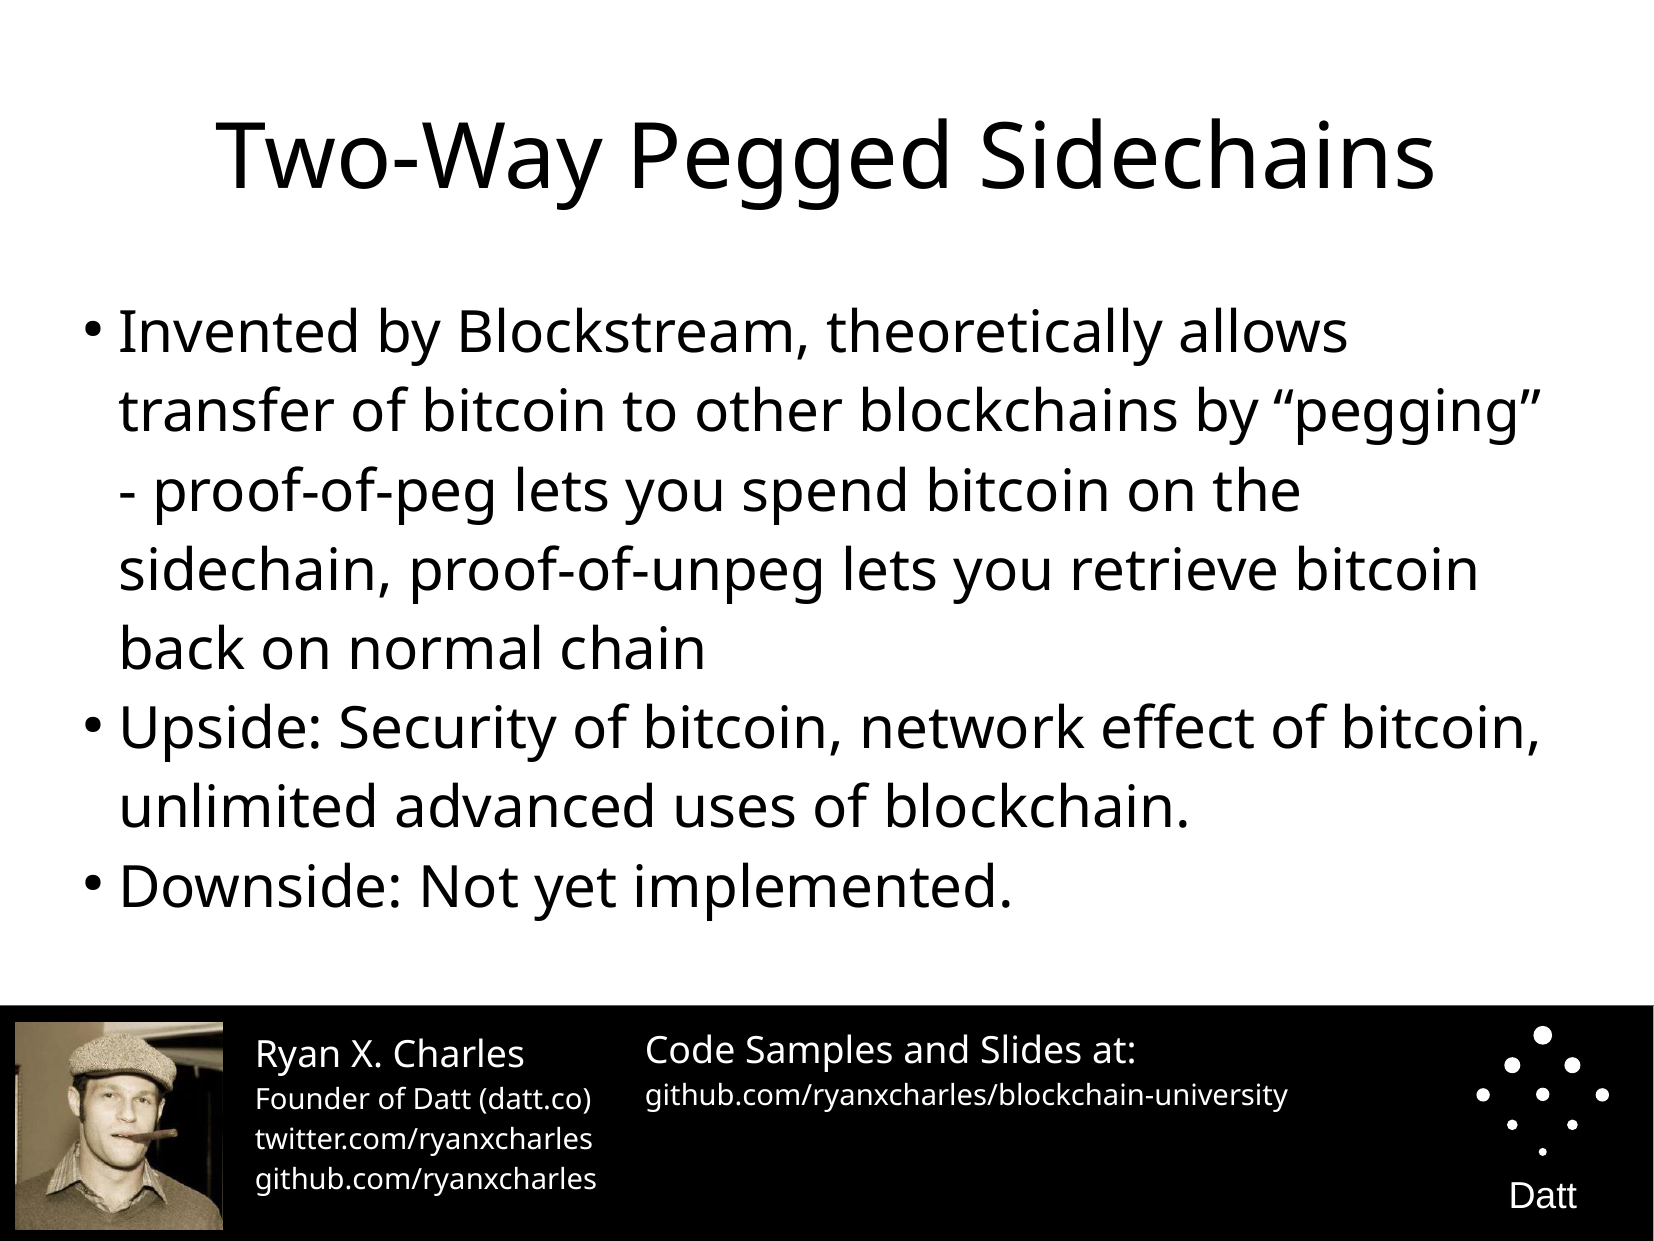

# Two-Way Pegged Sidechains
Invented by Blockstream, theoretically allows transfer of bitcoin to other blockchains by “pegging” - proof-of-peg lets you spend bitcoin on the sidechain, proof-of-unpeg lets you retrieve bitcoin back on normal chain
Upside: Security of bitcoin, network effect of bitcoin, unlimited advanced uses of blockchain.
Downside: Not yet implemented.
Code Samples and Slides at:
github.com/ryanxcharles/blockchain-university
Ryan X. Charles
Founder of Datt (datt.co)
twitter.com/ryanxcharles
github.com/ryanxcharles
Datt